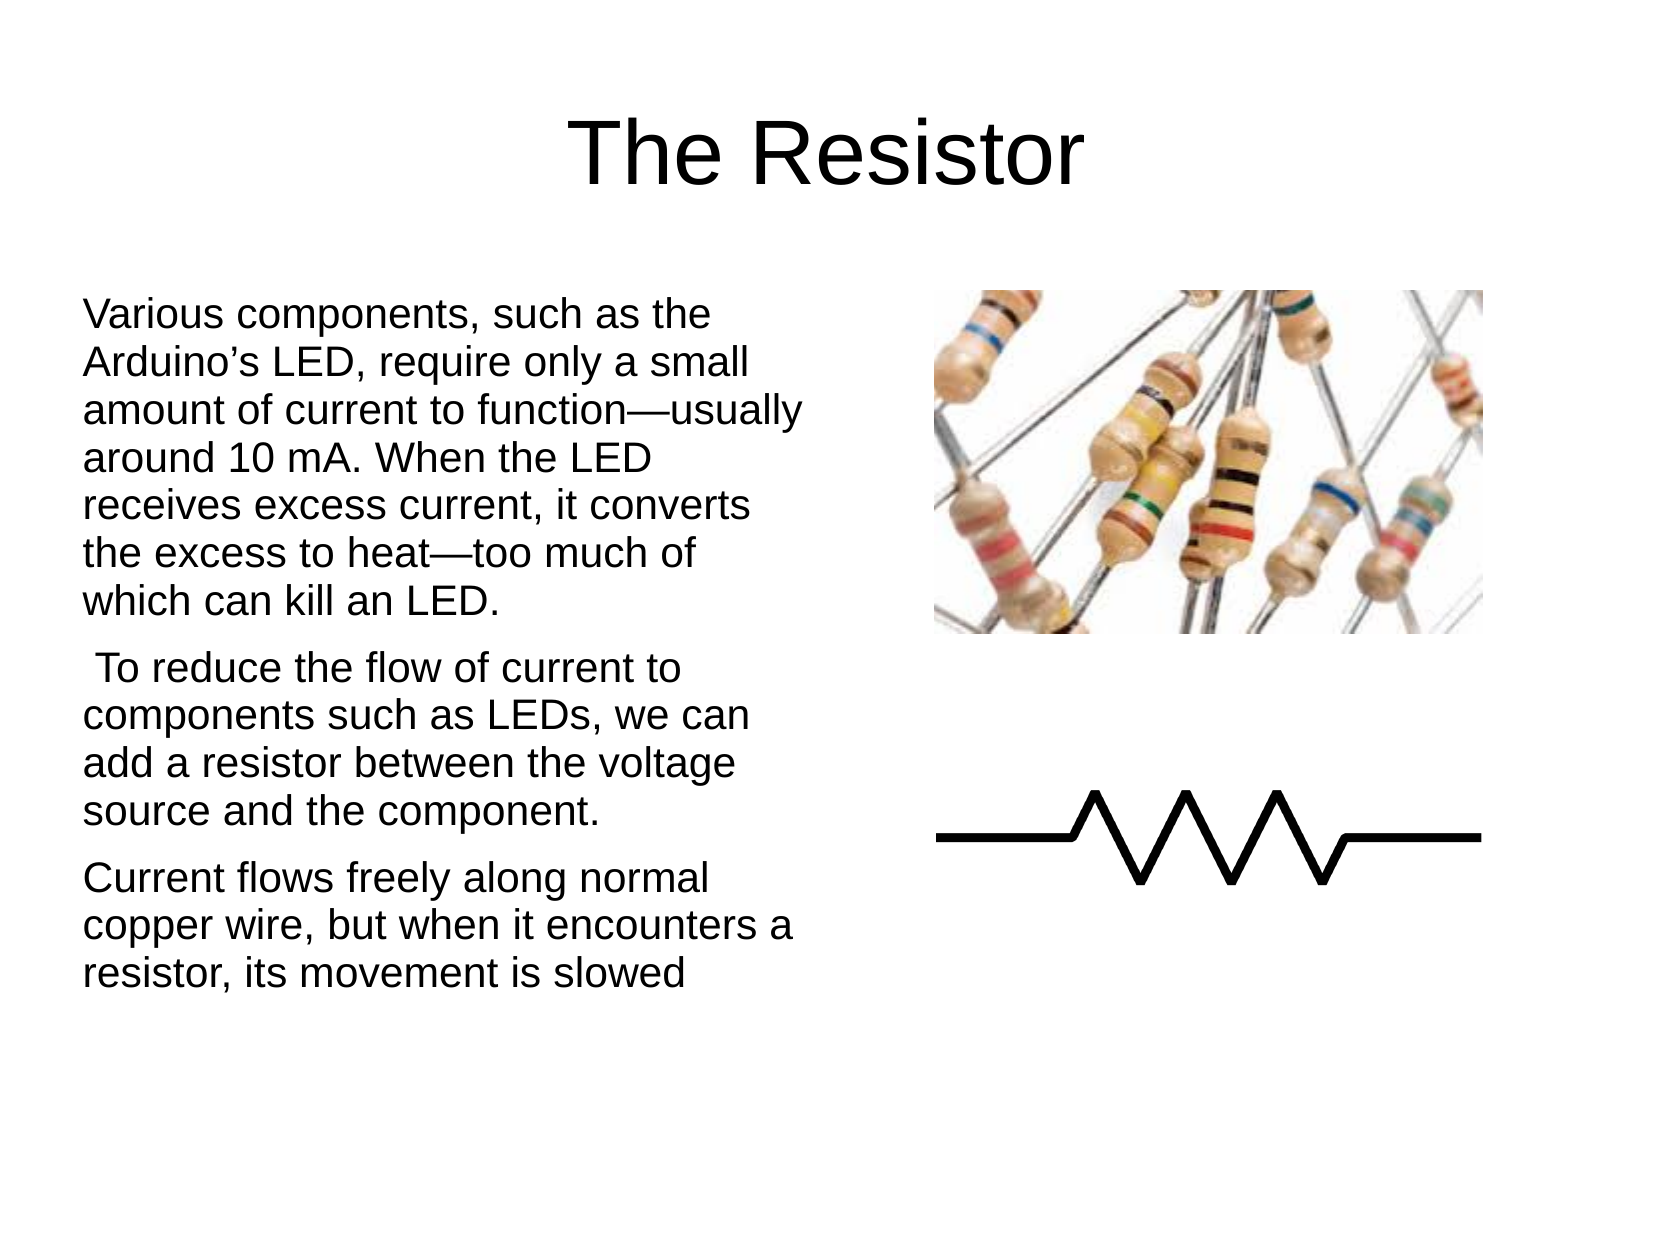

# The Resistor
Various components, such as the Arduino’s LED, require only a small amount of current to function—usually around 10 mA. When the LED receives excess current, it converts the excess to heat—too much of which can kill an LED.
 To reduce the flow of current to components such as LEDs, we can add a resistor between the voltage source and the component.
Current flows freely along normal copper wire, but when it encounters a resistor, its movement is slowed